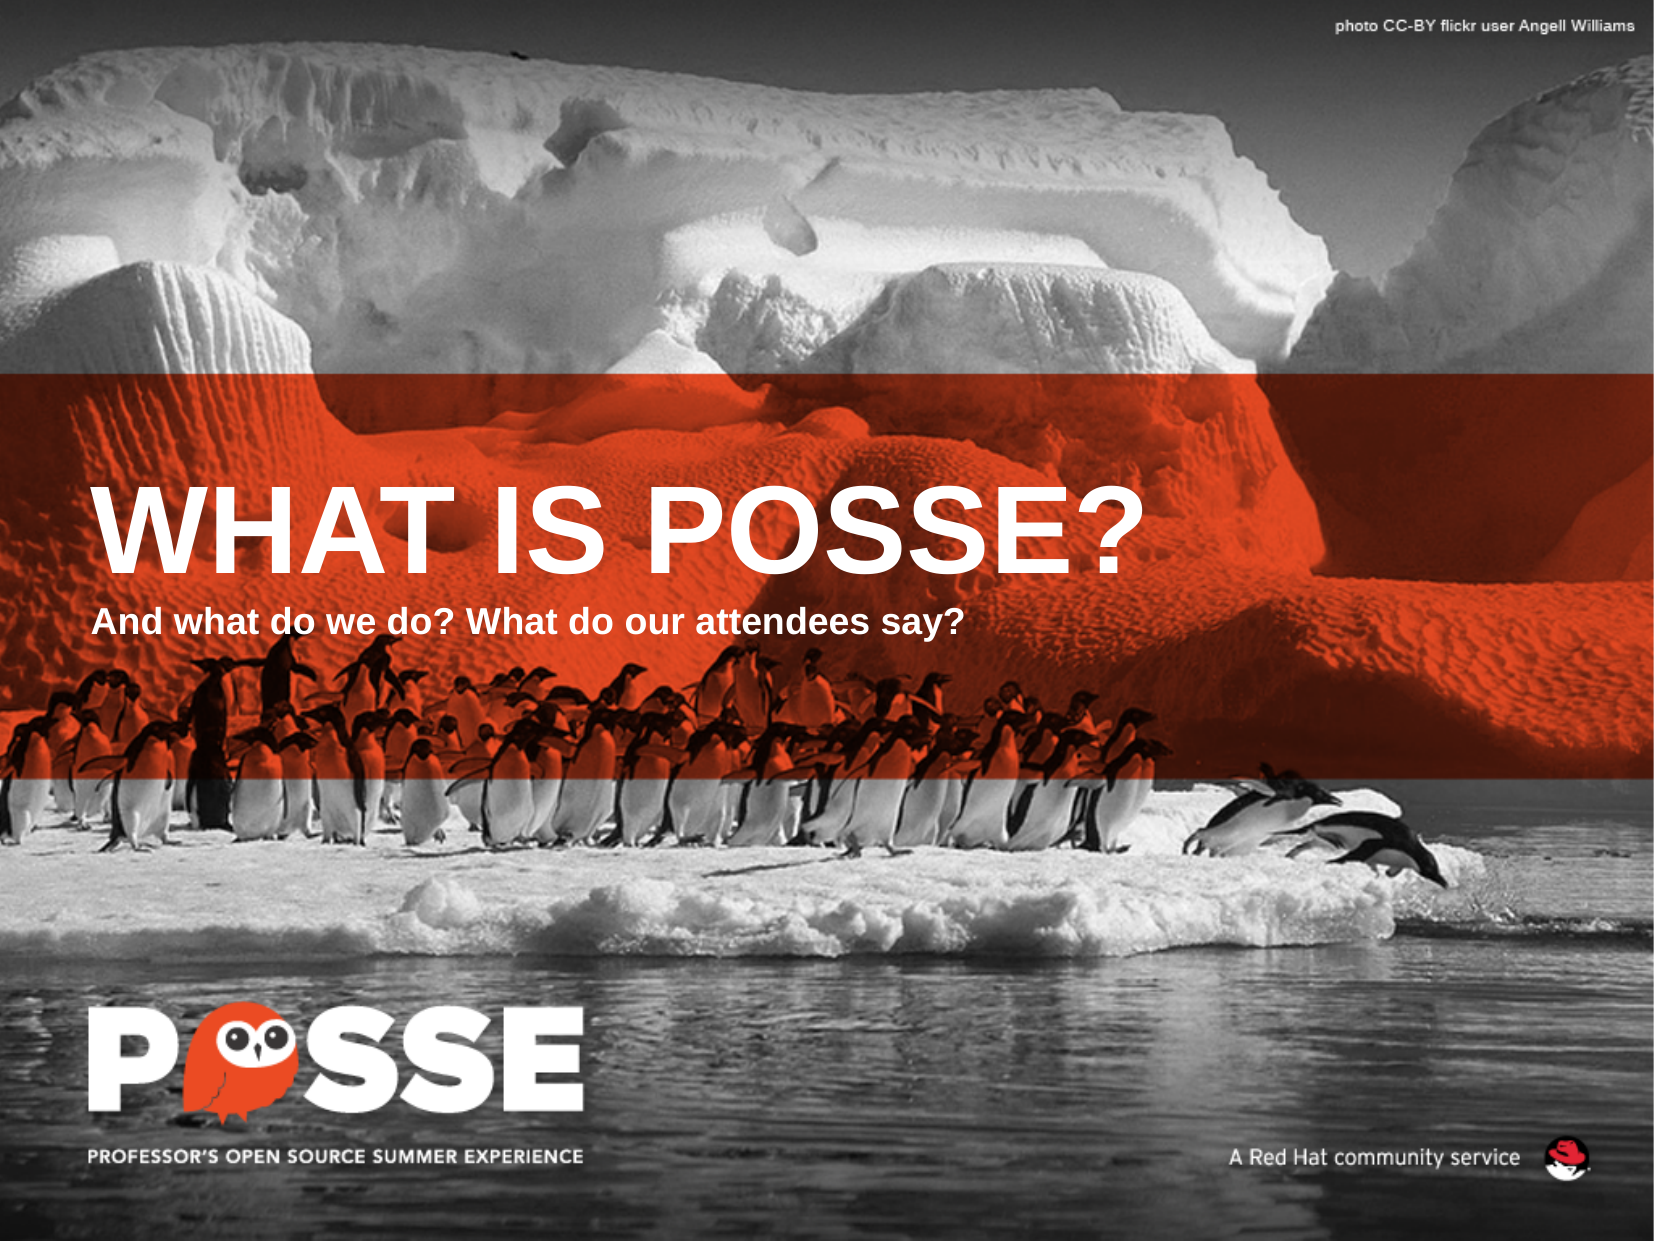

WHAT IS POSSE?
And what do we do? What do our attendees say?